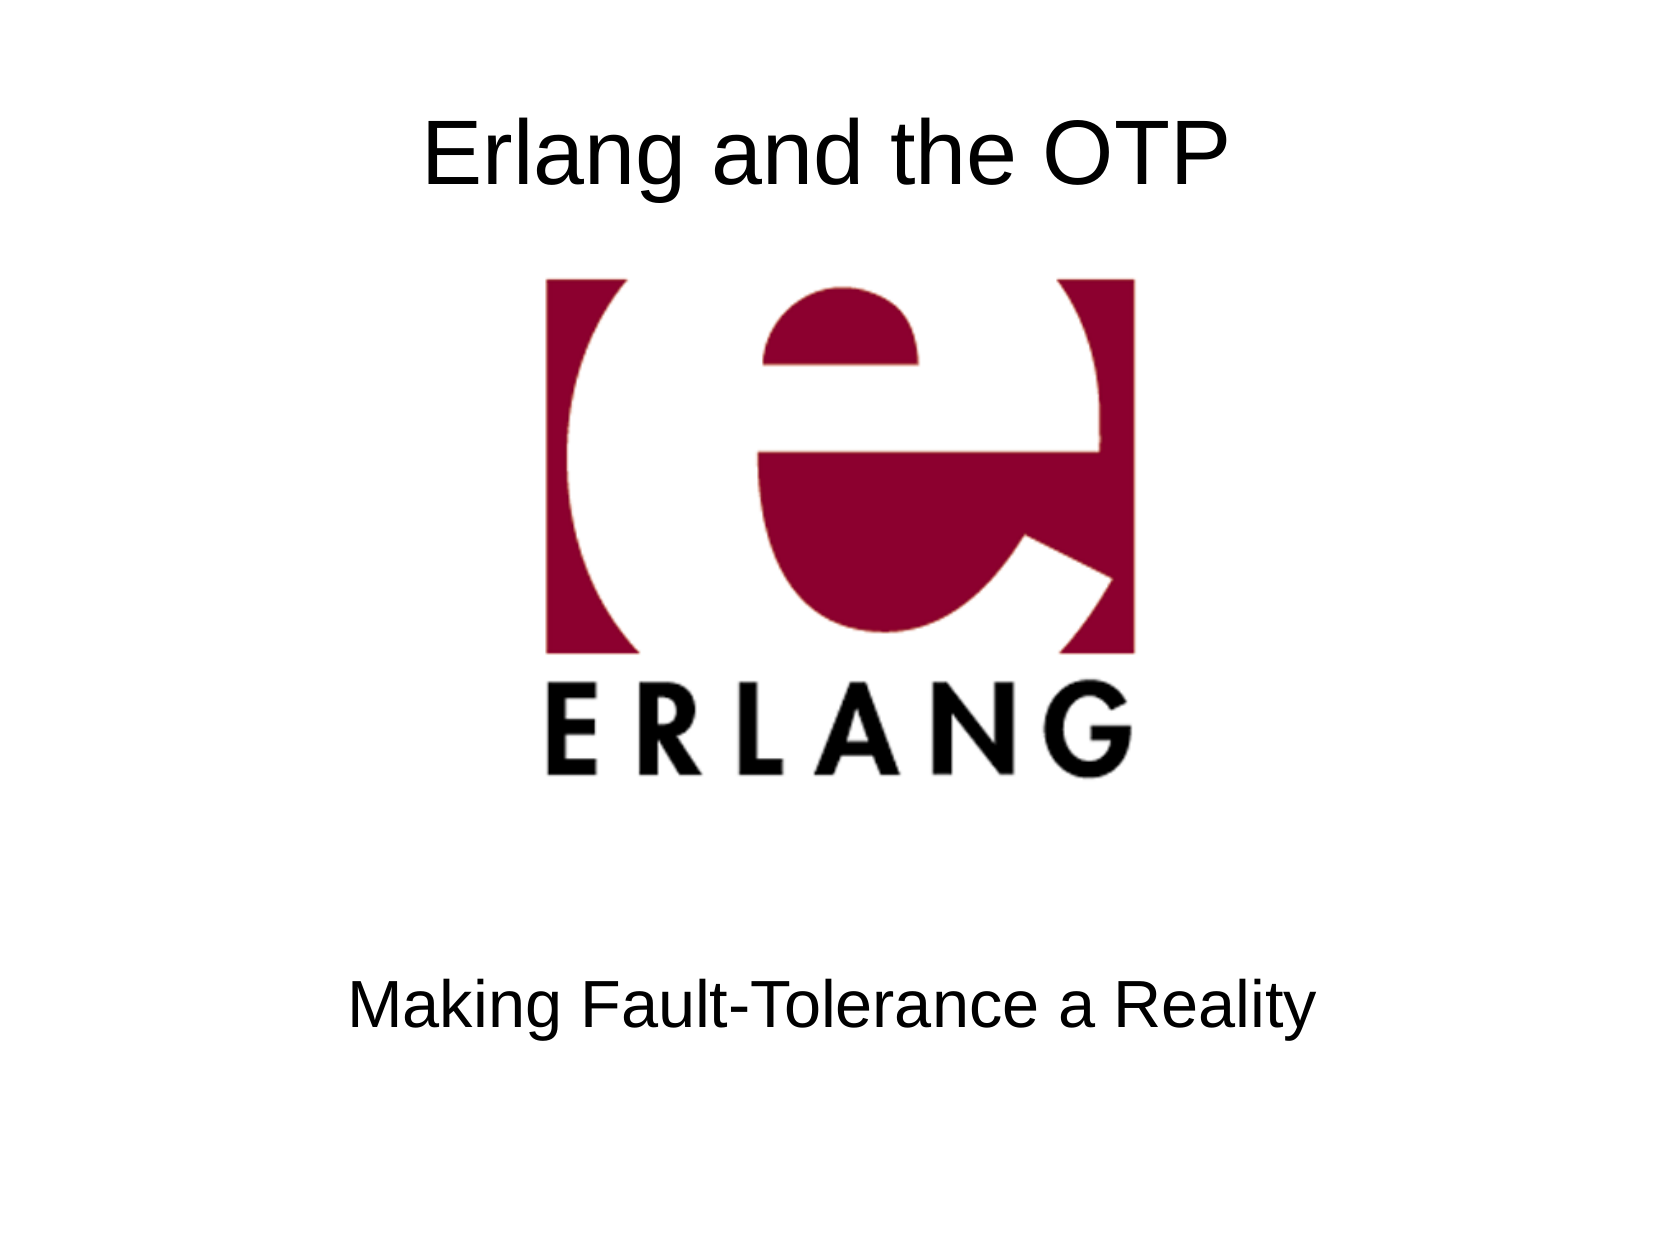

Erlang and the OTP
# Making Fault-Tolerance a Reality